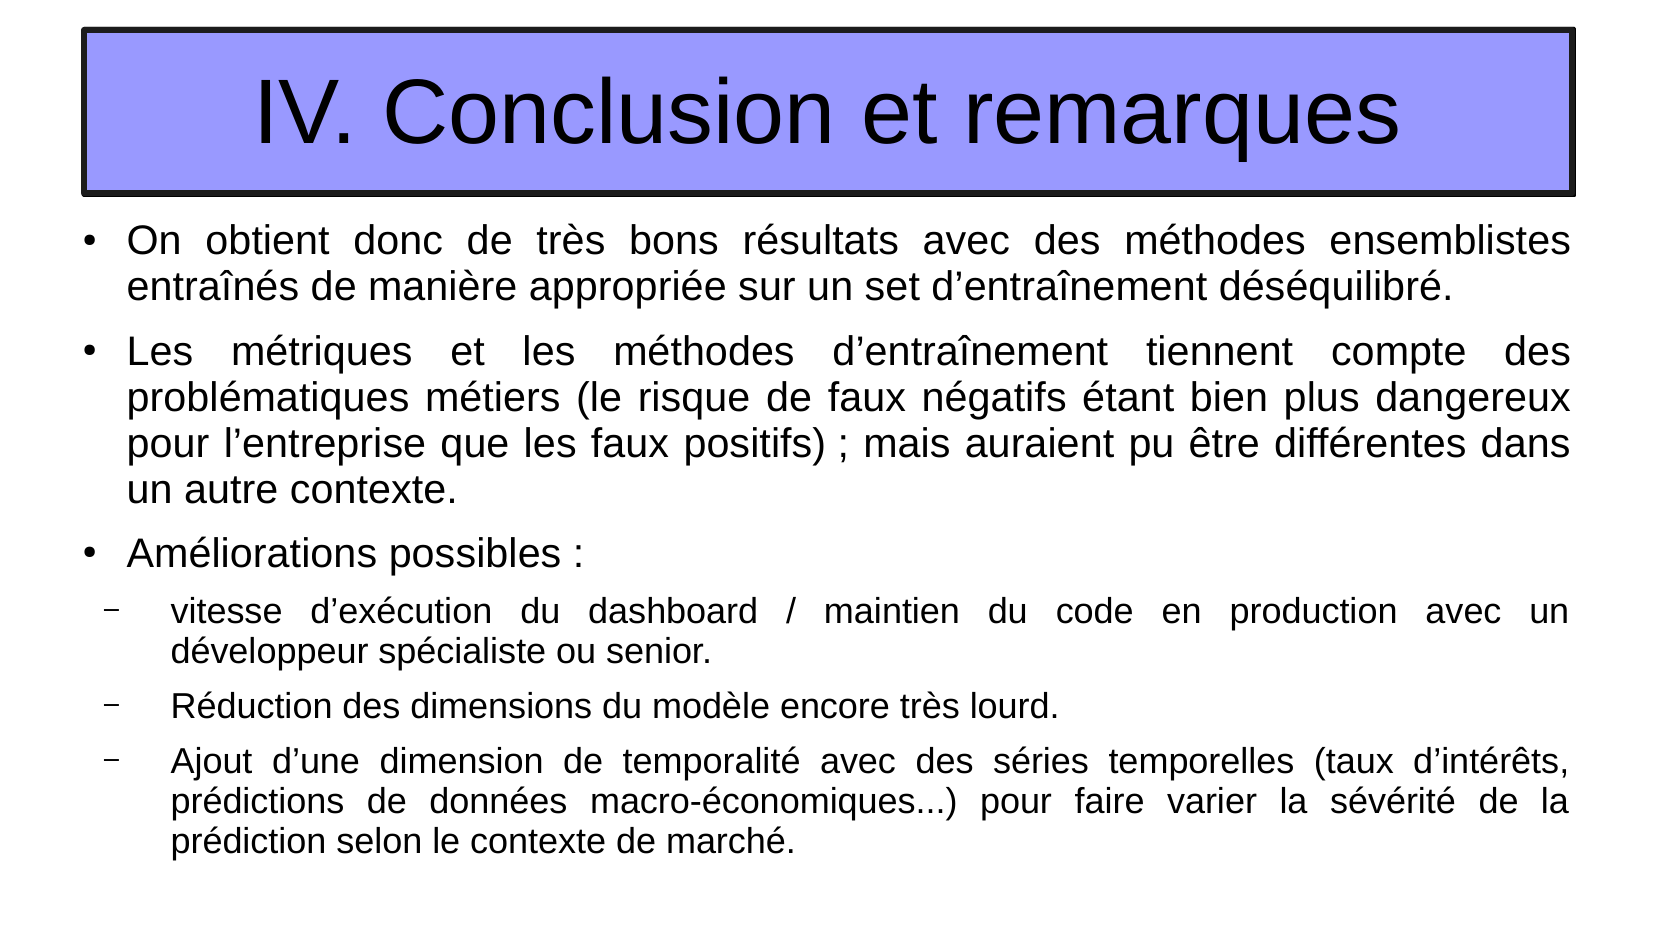

IV. Conclusion et remarques
#
On obtient donc de très bons résultats avec des méthodes ensemblistes entraînés de manière appropriée sur un set d’entraînement déséquilibré.
Les métriques et les méthodes d’entraînement tiennent compte des problématiques métiers (le risque de faux négatifs étant bien plus dangereux pour l’entreprise que les faux positifs) ; mais auraient pu être différentes dans un autre contexte.
Améliorations possibles :
vitesse d’exécution du dashboard / maintien du code en production avec un développeur spécialiste ou senior.
Réduction des dimensions du modèle encore très lourd.
Ajout d’une dimension de temporalité avec des séries temporelles (taux d’intérêts, prédictions de données macro-économiques...) pour faire varier la sévérité de la prédiction selon le contexte de marché.